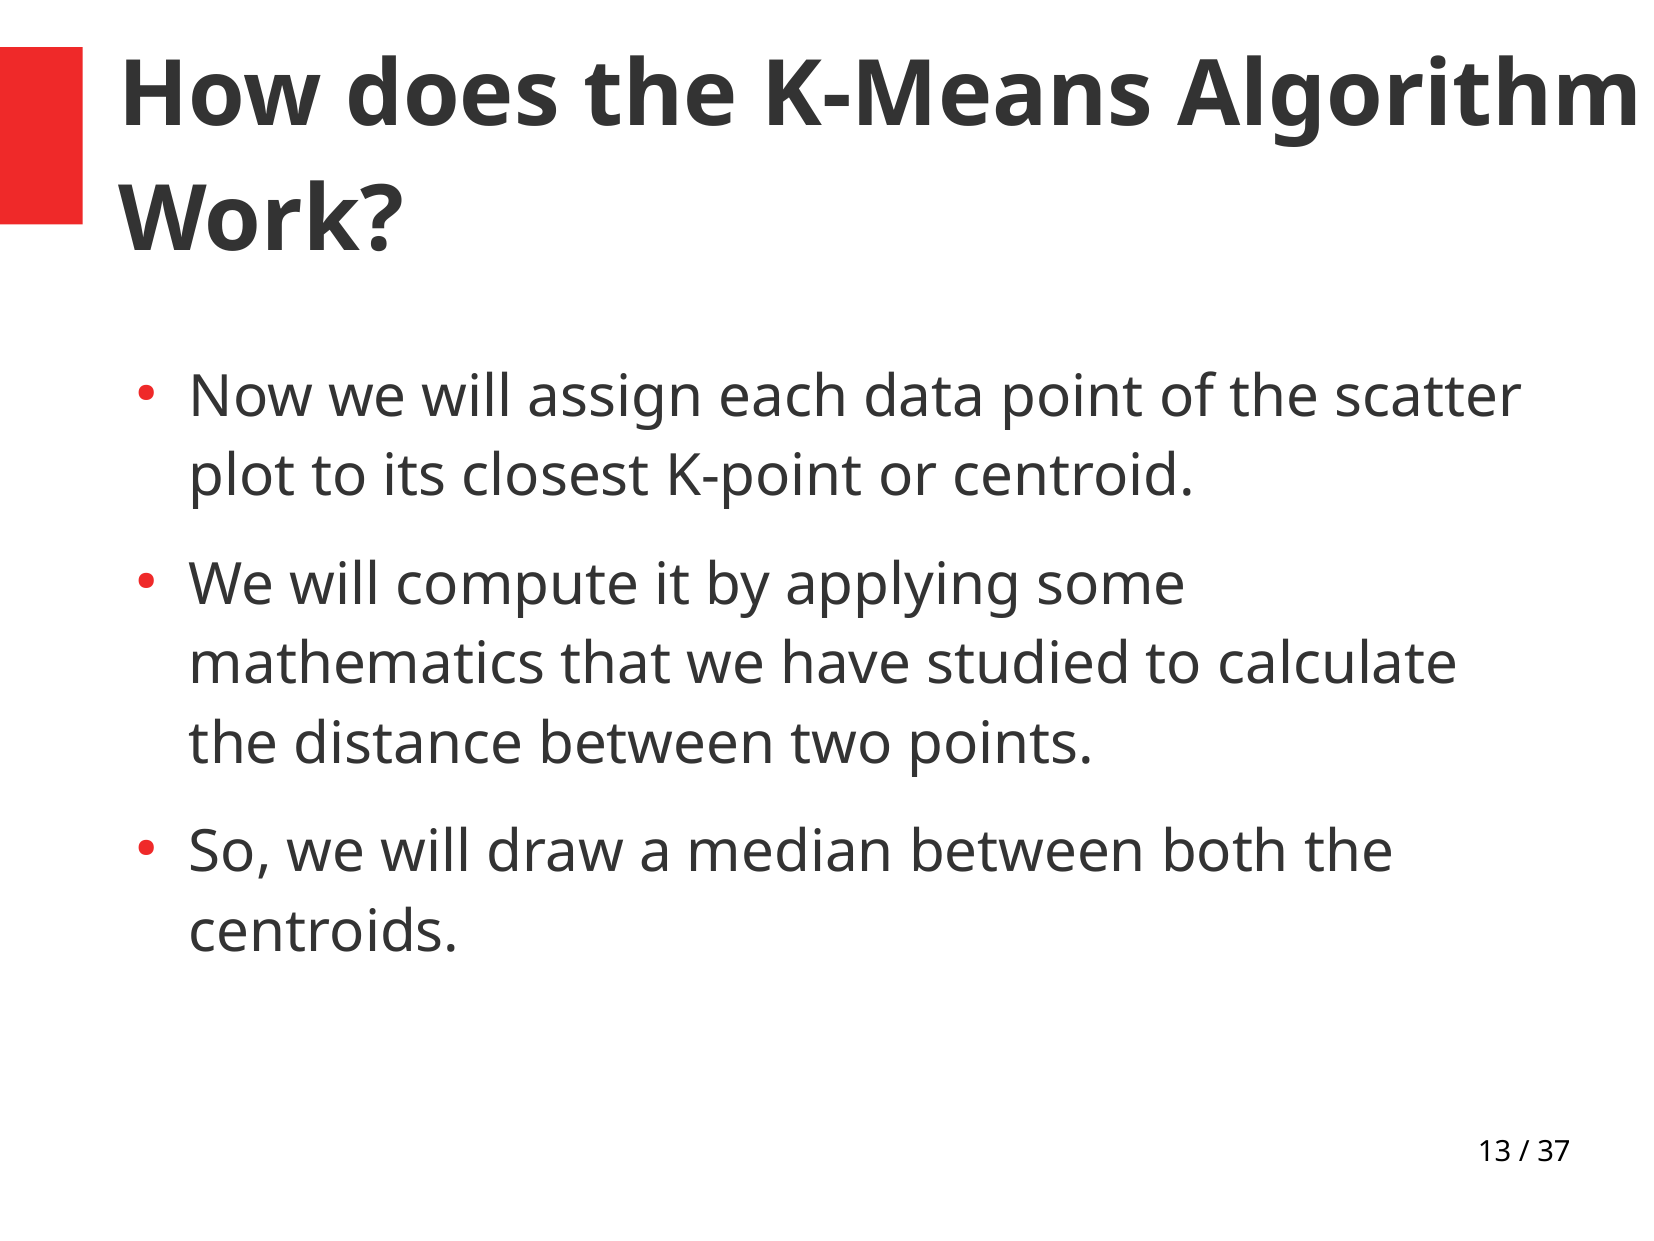

# How does the K-Means Algorithm Work?
Now we will assign each data point of the scatter plot to its closest K-point or centroid.
We will compute it by applying some mathematics that we have studied to calculate the distance between two points.
So, we will draw a median between both the centroids.
13